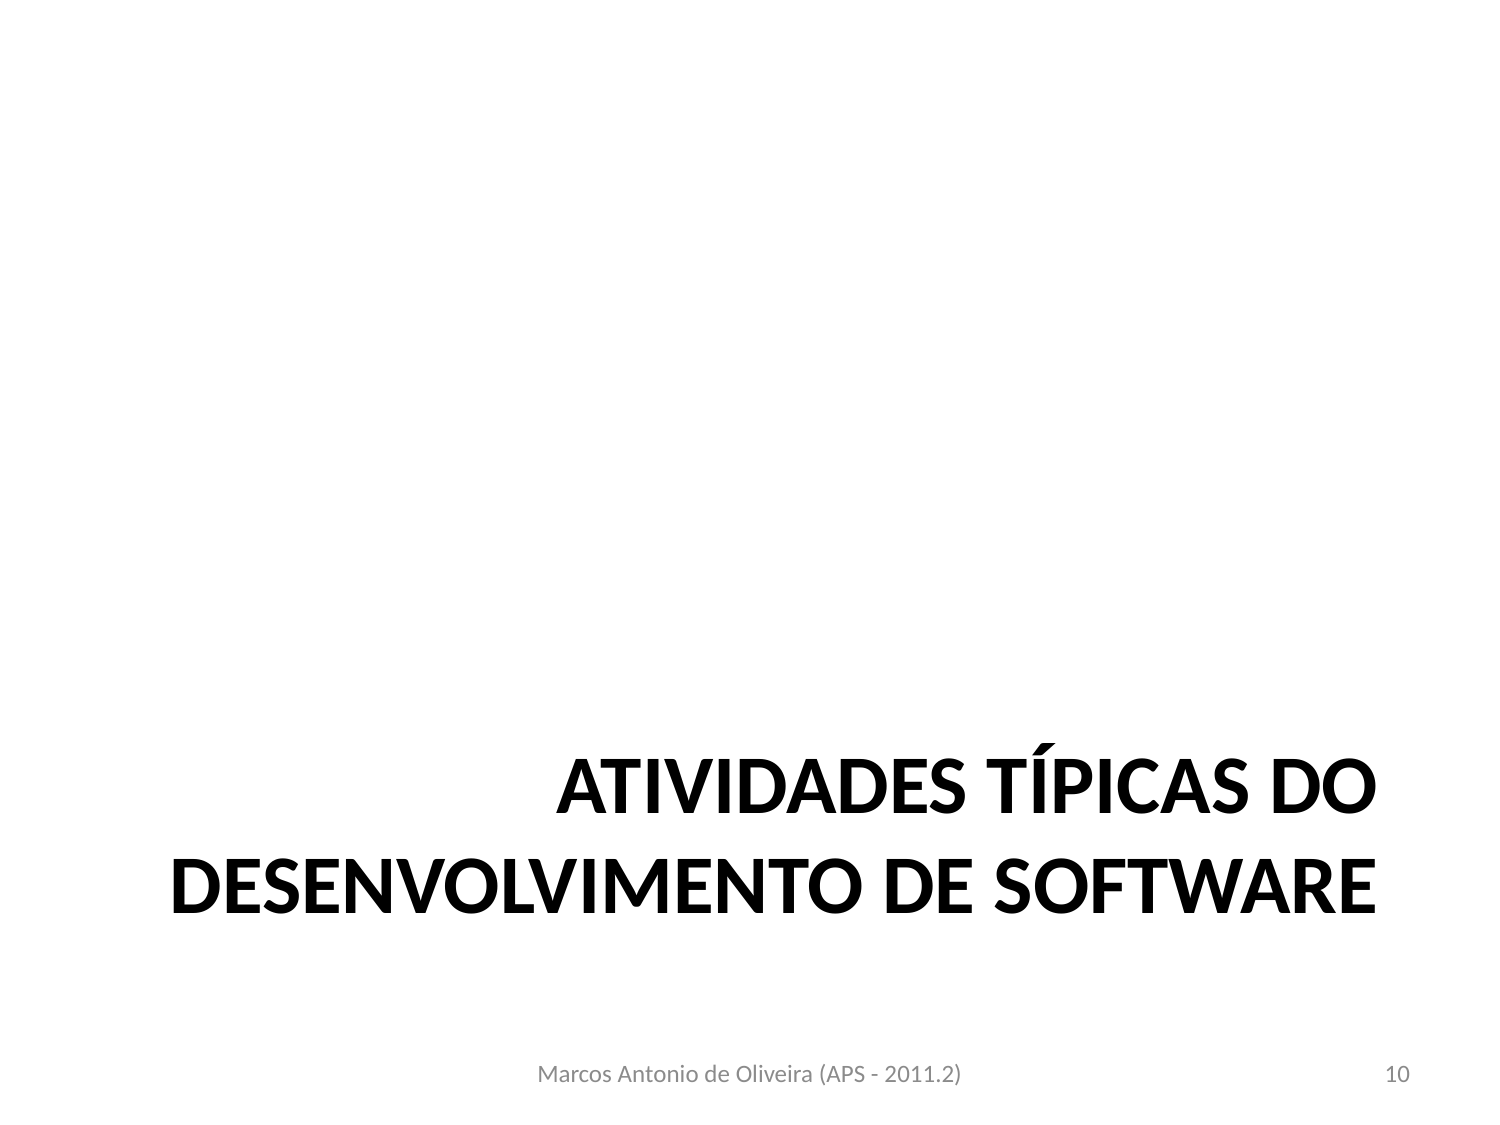

# Atividades Típicas do desenvolvimento de software
Marcos Antonio de Oliveira (APS - 2011.2)